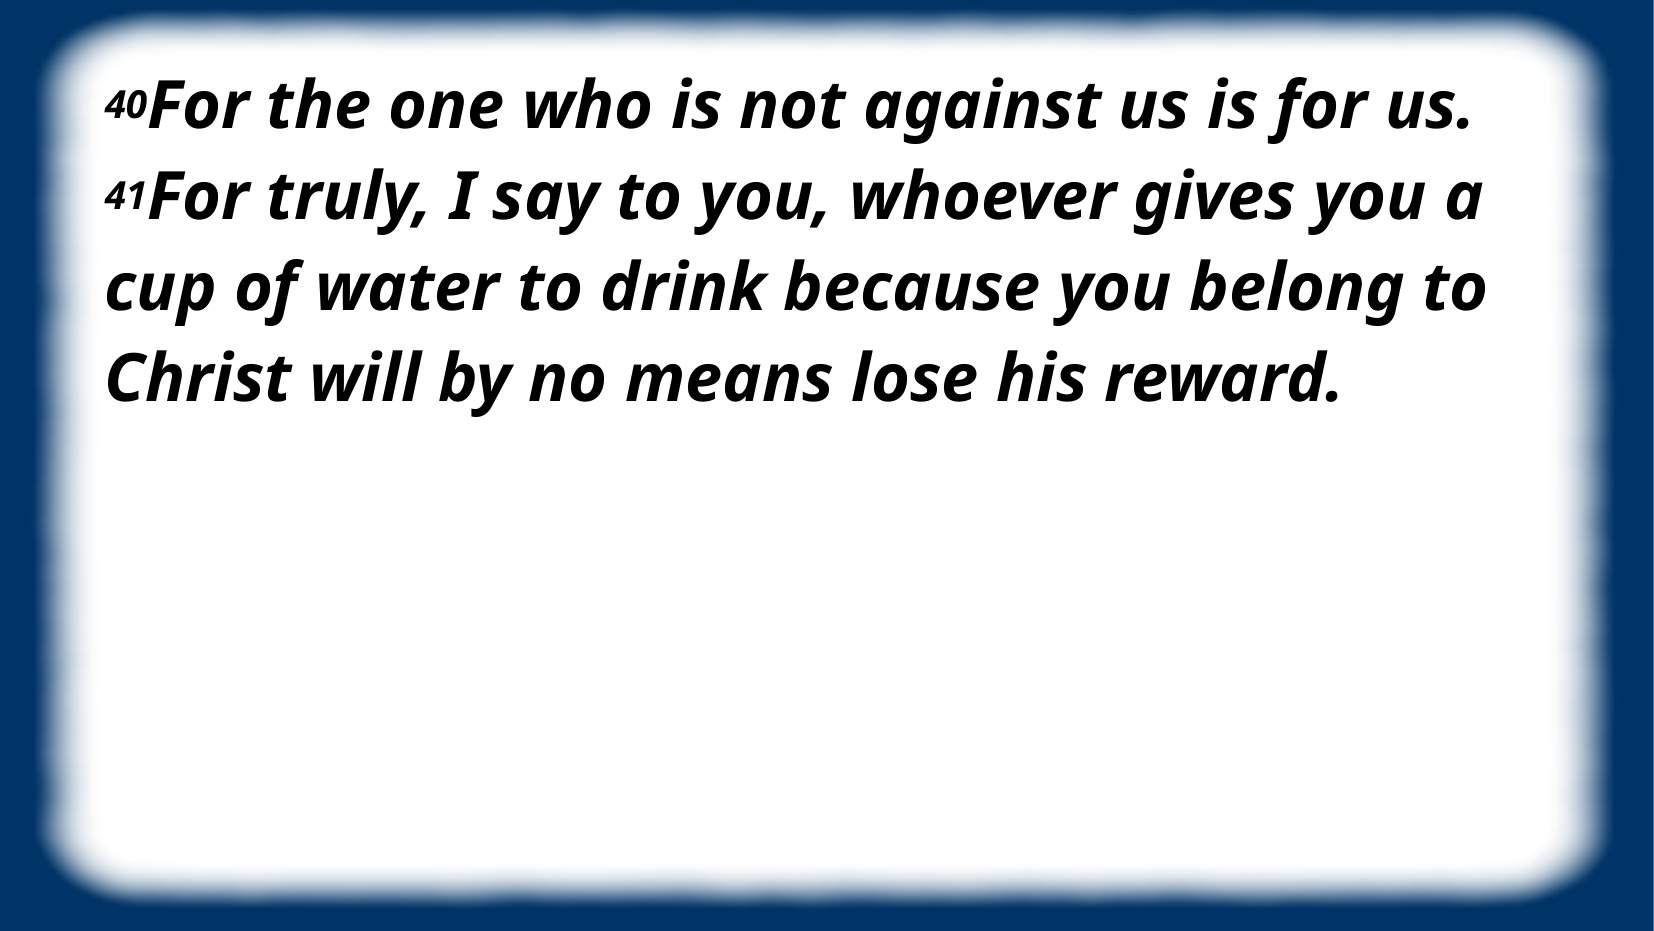

40For the one who is not against us is for us. 41For truly, I say to you, whoever gives you a cup of water to drink because you belong to Christ will by no means lose his reward.